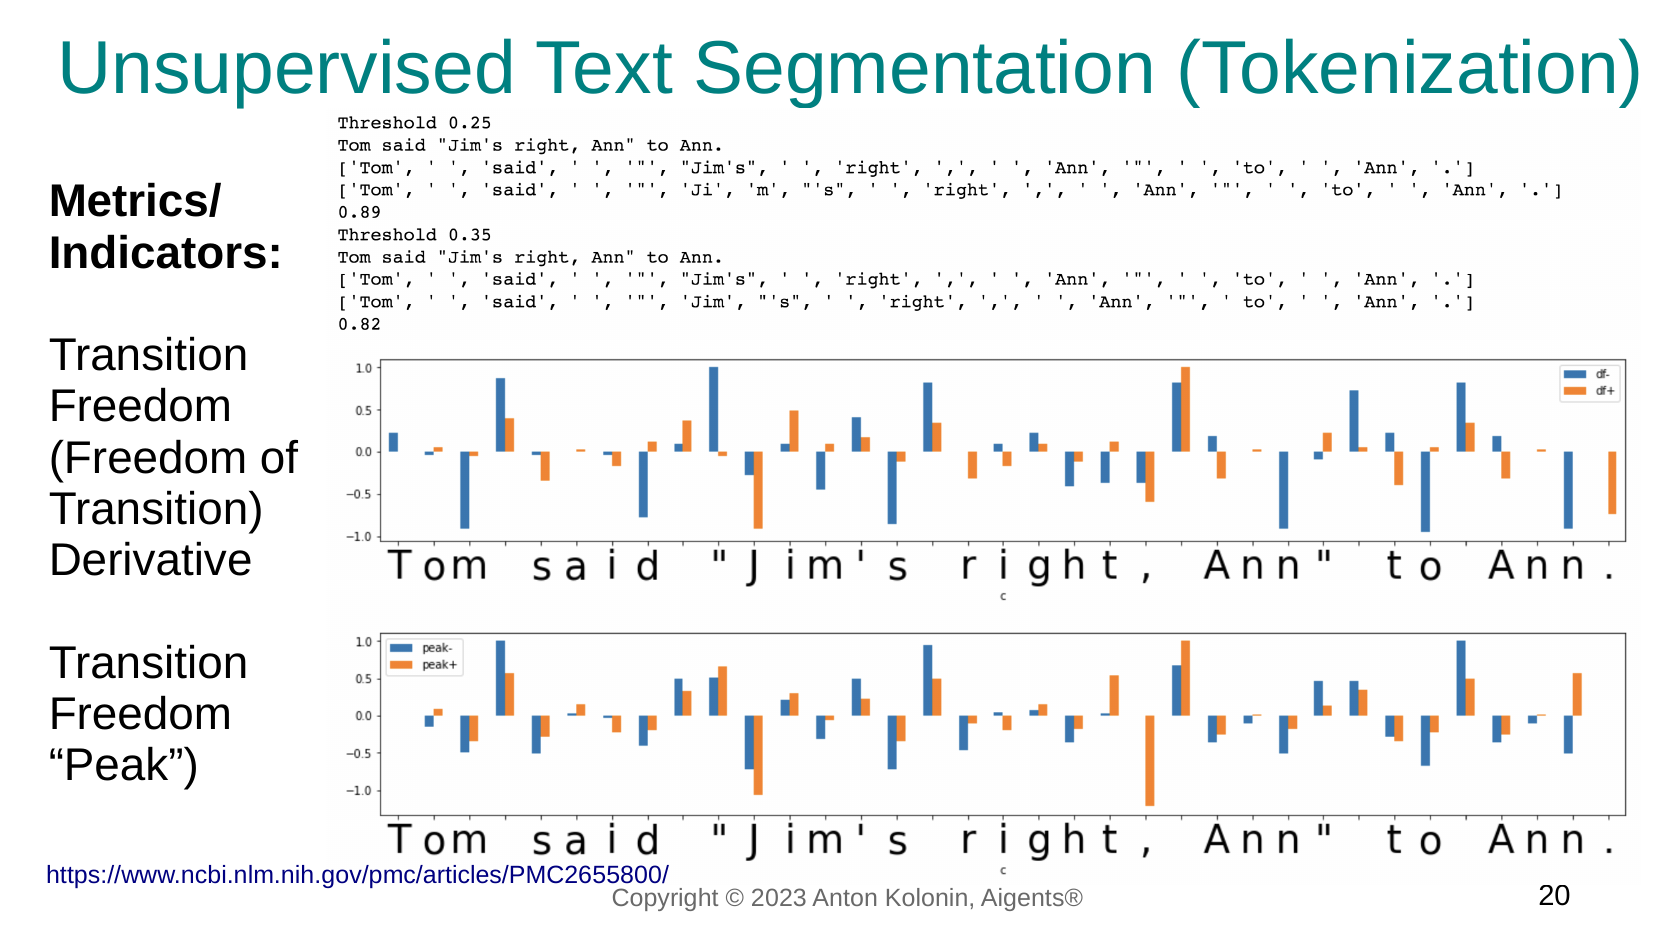

Unsupervised Text Segmentation (Tokenization)
Metrics/
Indicators:
Transition
Freedom
(Freedom of
Transition)
Derivative
Transition
Freedom
“Peak”)
https://www.ncbi.nlm.nih.gov/pmc/articles/PMC2655800/
Copyright © 2023 Anton Kolonin, Aigents®
20